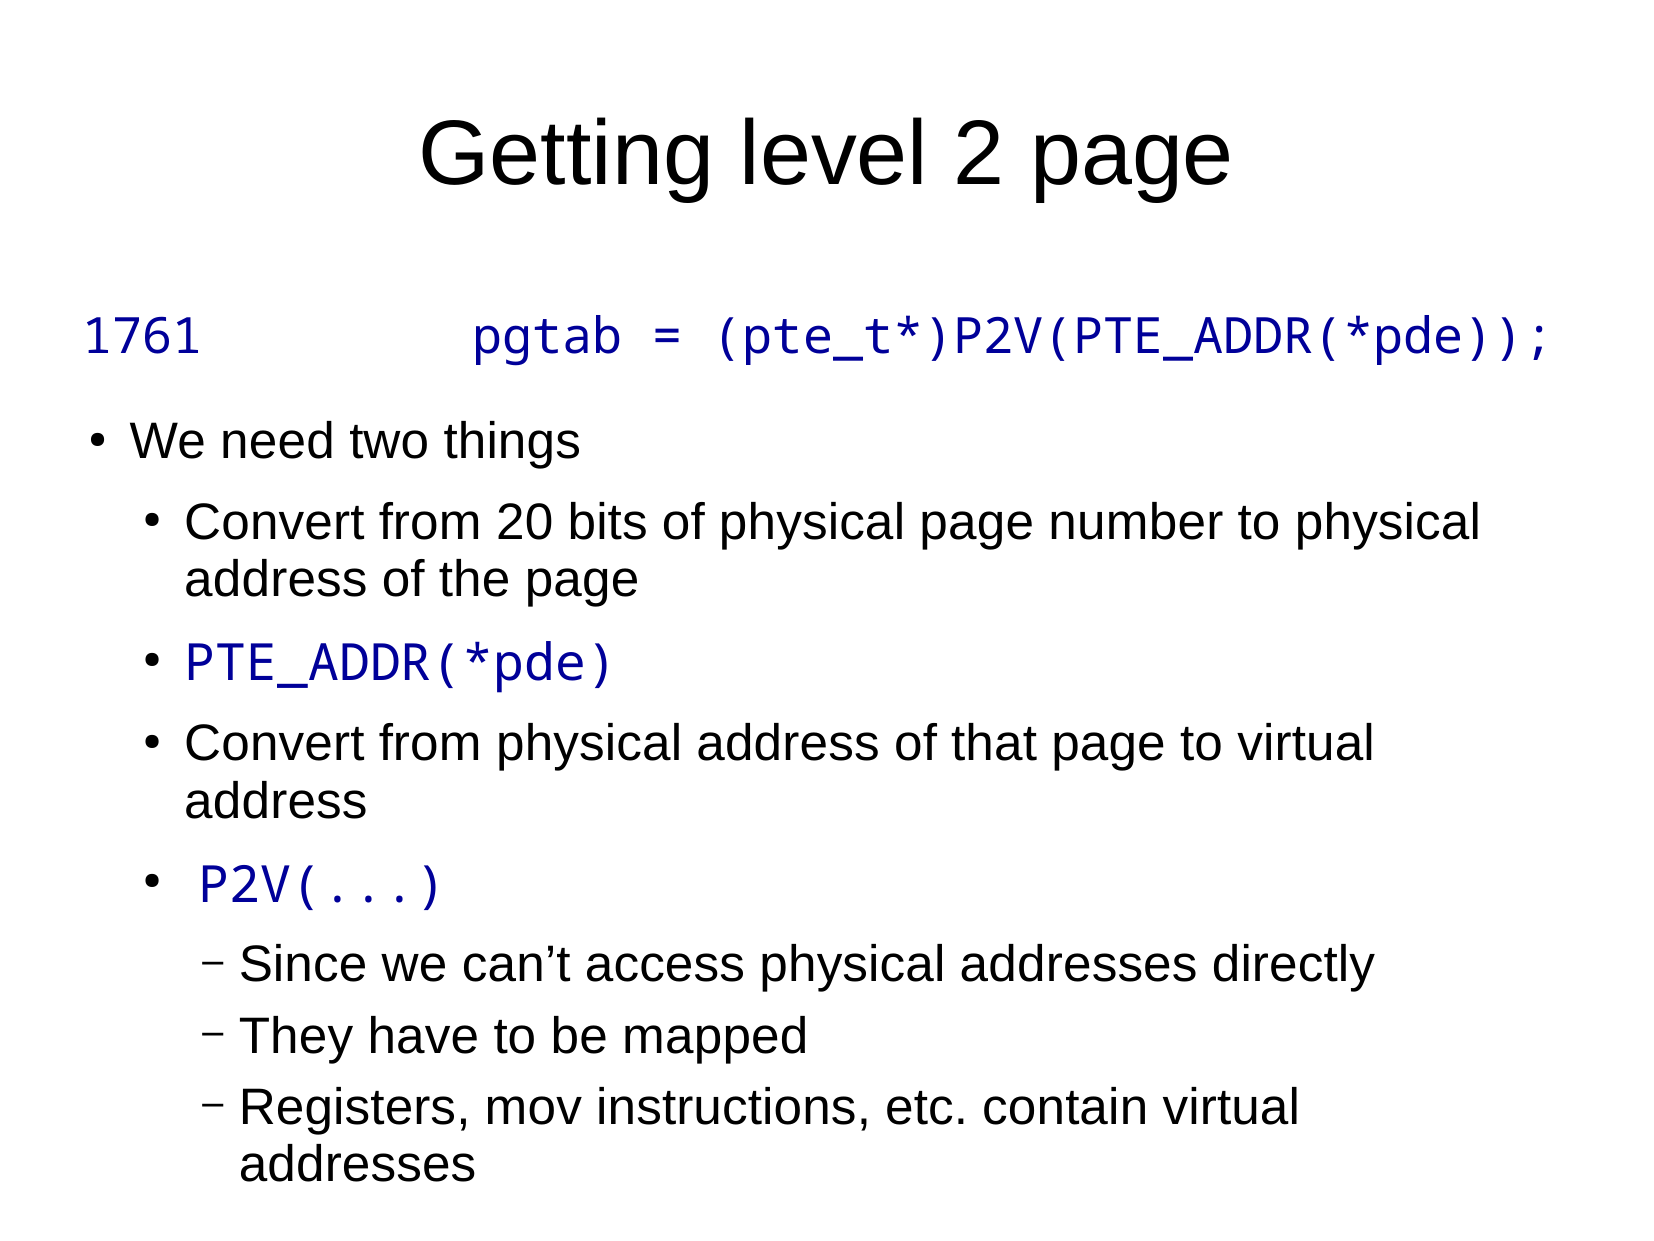

Getting level 2 page
# 1761 pgtab = (pte_t*)P2V(PTE_ADDR(*pde));
We need two things
Convert from 20 bits of physical page number to physical address of the page
PTE_ADDR(*pde)
Convert from physical address of that page to virtual address
 P2V(...)
Since we can’t access physical addresses directly
They have to be mapped
Registers, mov instructions, etc. contain virtual addresses